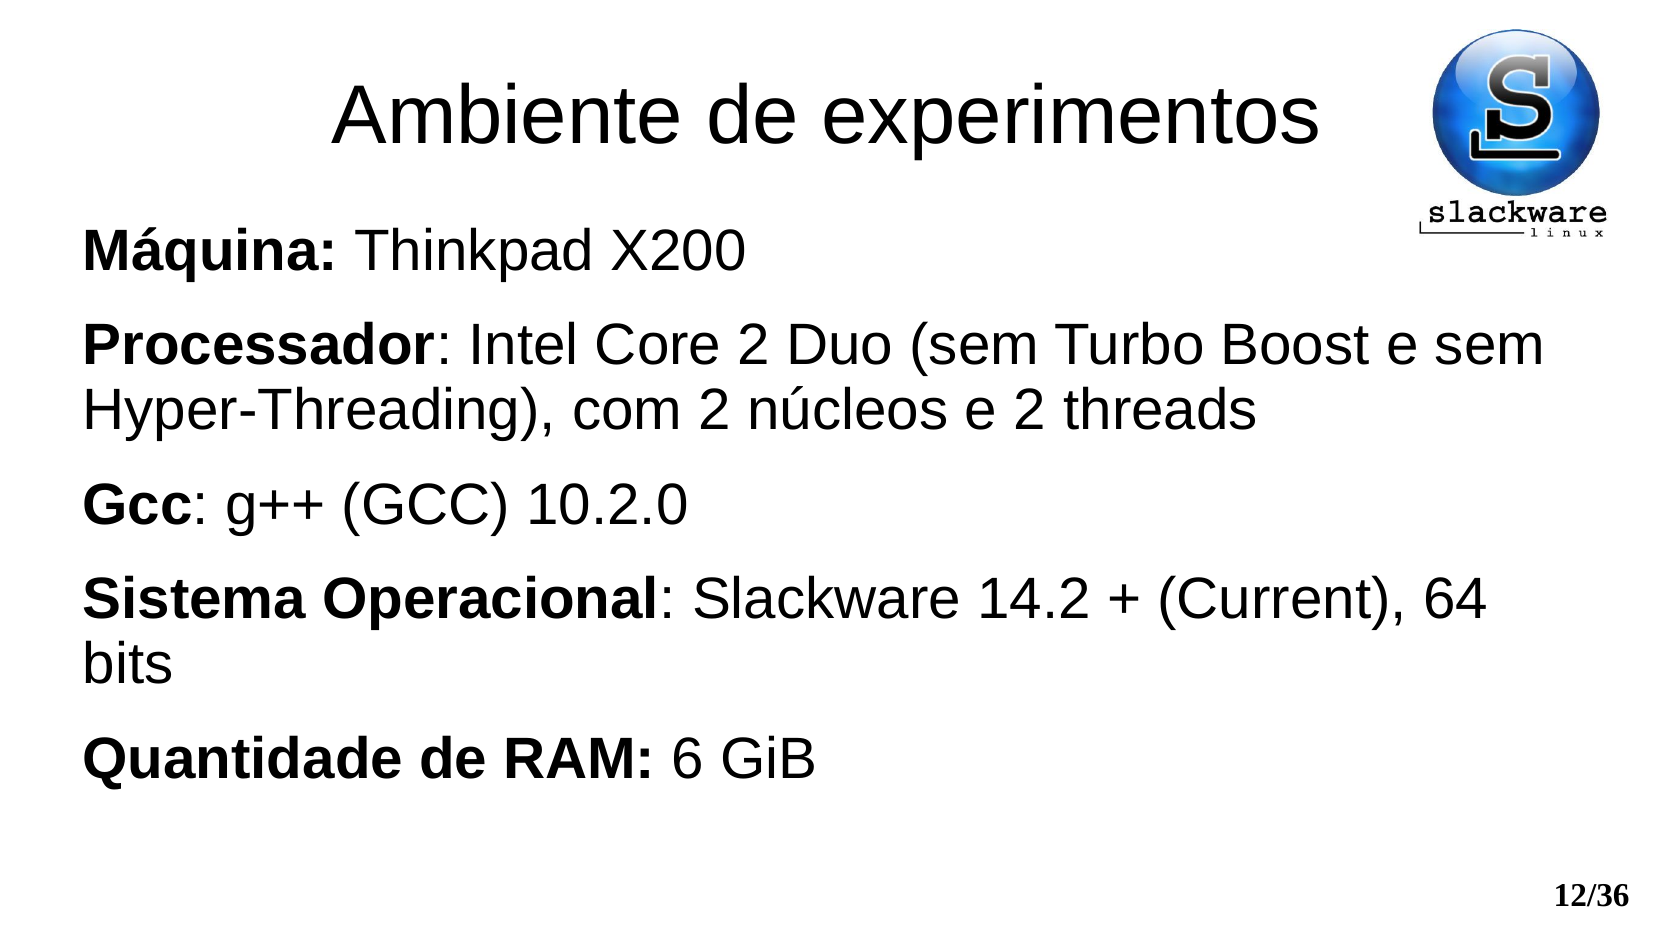

# Ambiente de experimentos
Máquina: Thinkpad X200
Processador: Intel Core 2 Duo (sem Turbo Boost e sem Hyper-Threading), com 2 núcleos e 2 threads
Gcc: g++ (GCC) 10.2.0
Sistema Operacional: Slackware 14.2 + (Current), 64 bits
Quantidade de RAM: 6 GiB
12